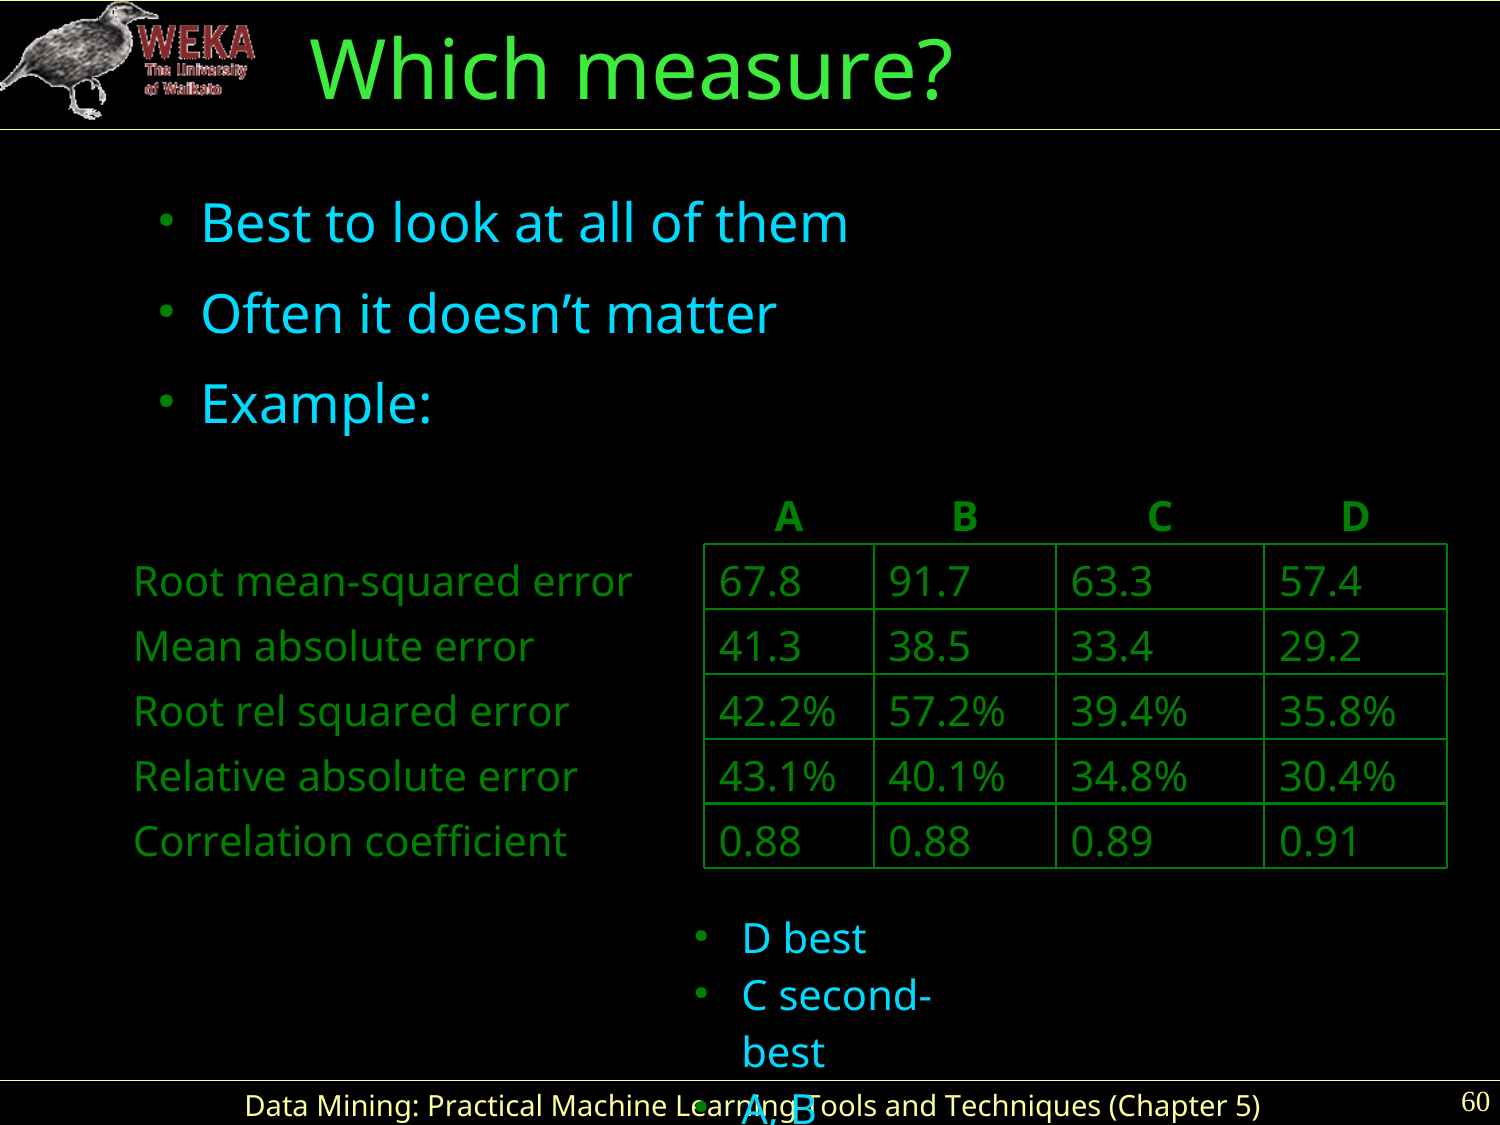

# Which measure?
Best to look at all of them
Often it doesn’t matter
Example:
A
B
C
D
Root mean-squared error
67.8
91.7
63.3
57.4
Mean absolute error
41.3
38.5
33.4
29.2
Root rel squared error
42.2%
57.2%
39.4%
35.8%
Relative absolute error
43.1%
40.1%
34.8%
30.4%
Correlation coefficient
0.88
0.88
0.89
0.91
D best
C second-best
A, B arguable
Data Mining: Practical Machine Learning Tools and Techniques (Chapter 5)
60